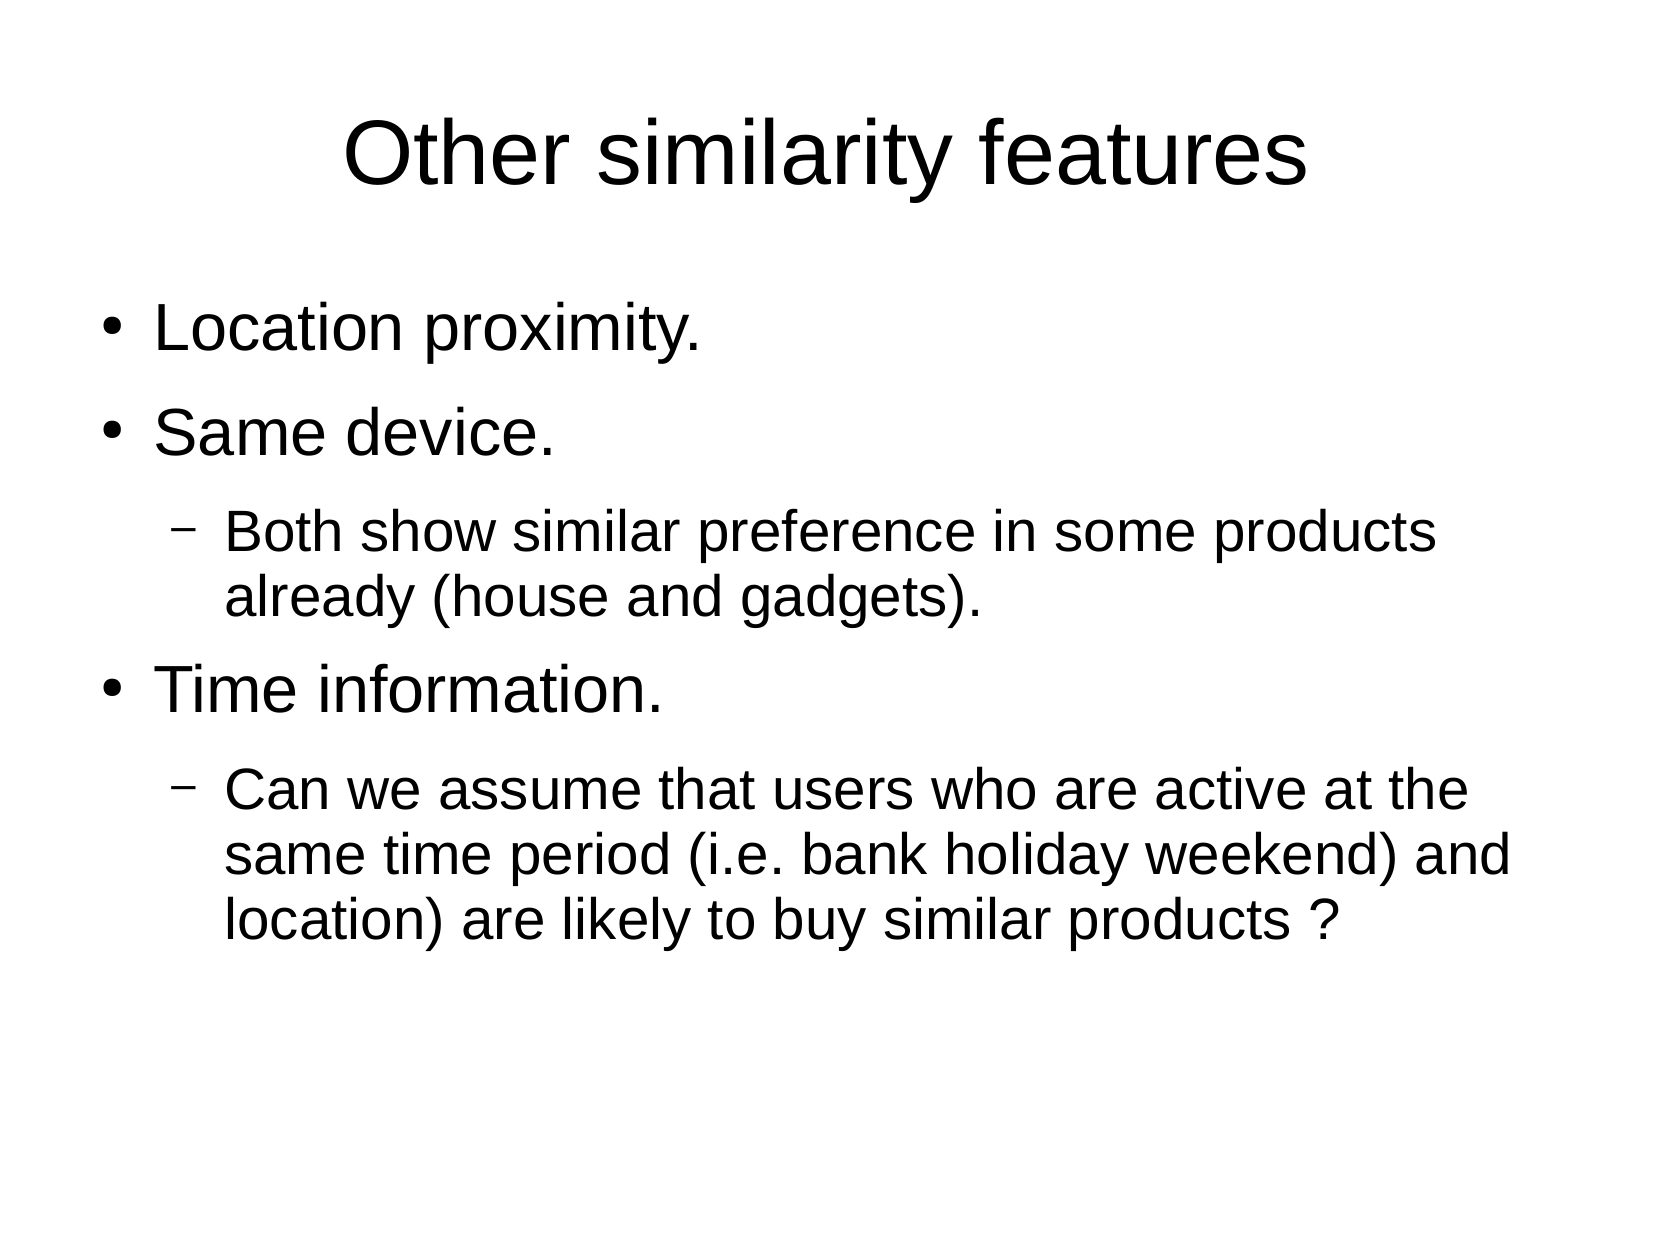

# Other similarity features
Location proximity.
Same device.
Both show similar preference in some products already (house and gadgets).
Time information.
Can we assume that users who are active at the same time period (i.e. bank holiday weekend) and location) are likely to buy similar products ?